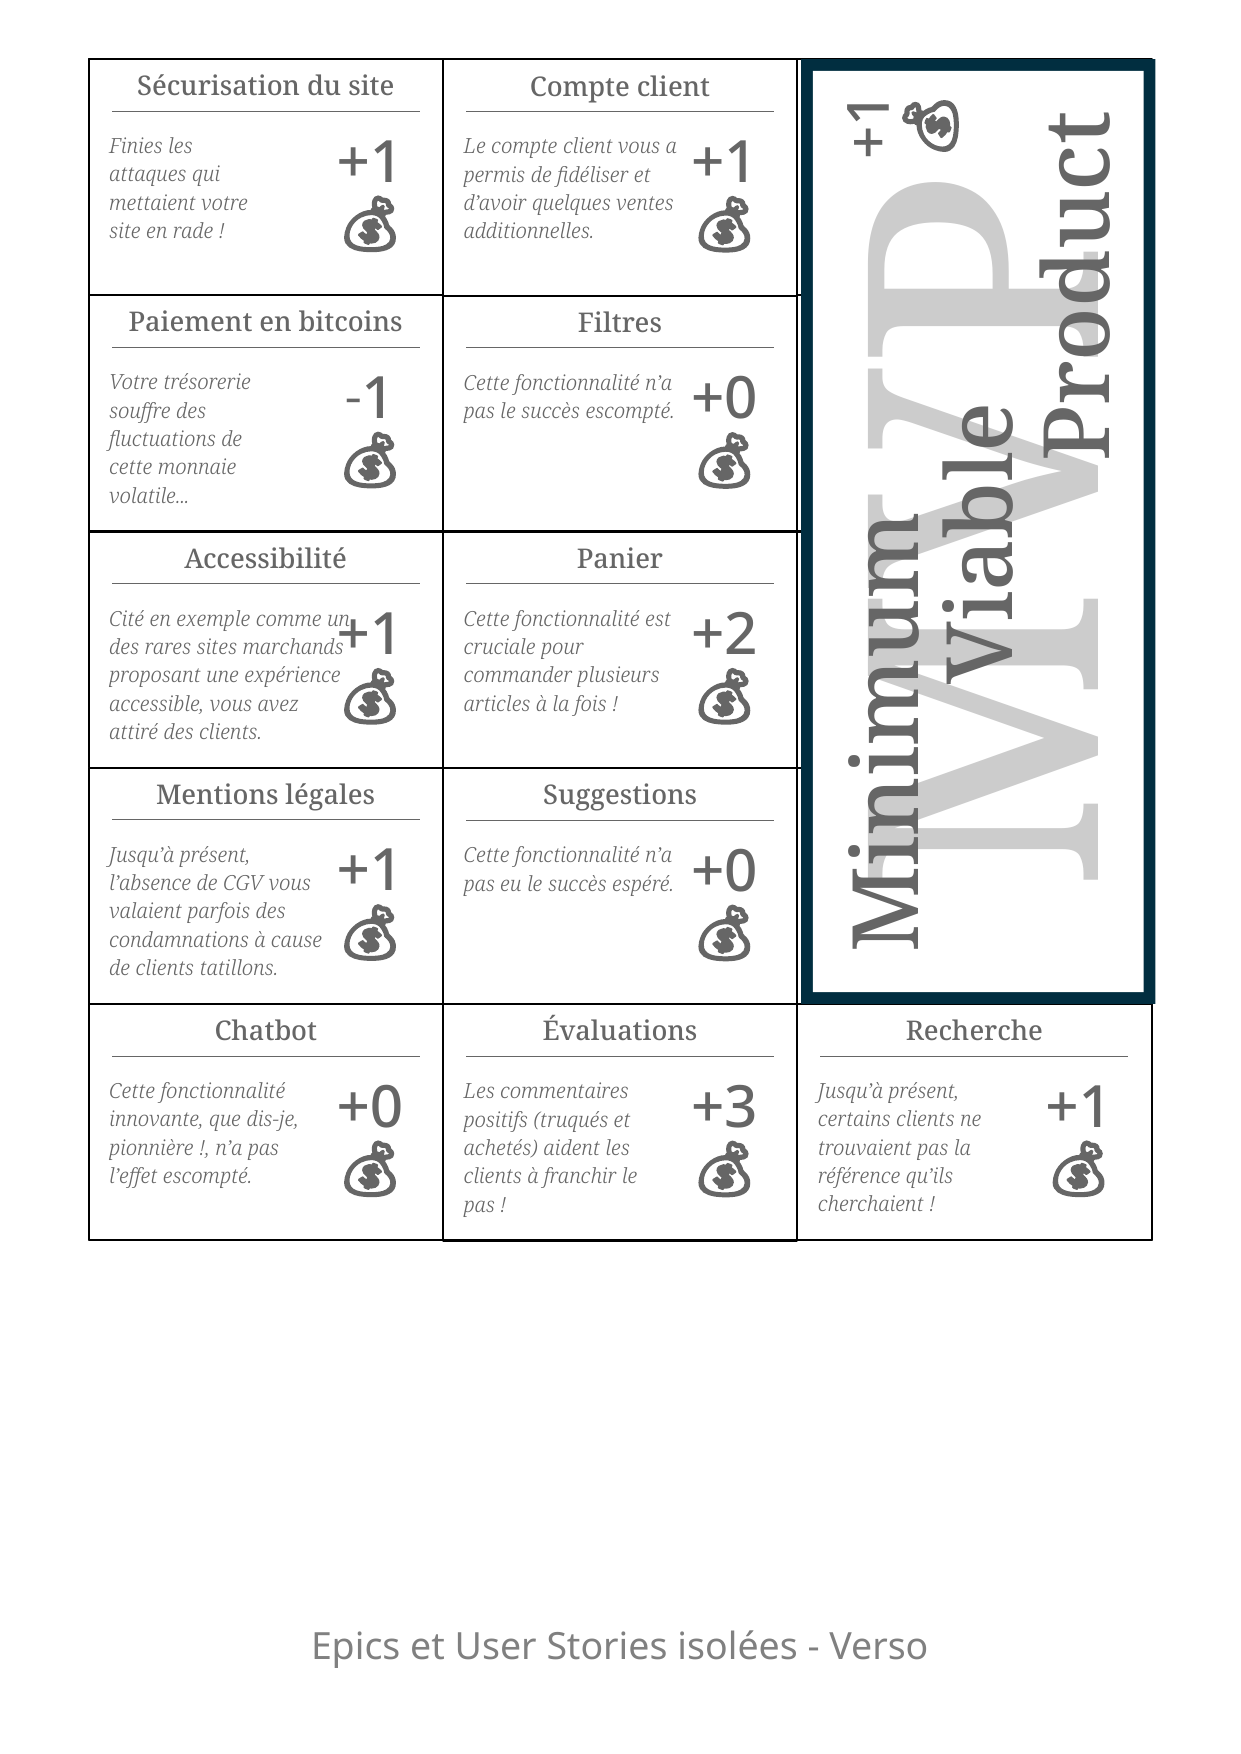

+1 💰
Product
MVP
Viable
Minimum
Sécurisation du site
Compte client
Le compte client vous a permis de fidéliser et d’avoir quelques ventes additionnelles.
+1 💰
Finies les attaques qui mettaient votre site en rade !
+1 💰
Paiement en bitcoins
Votre trésorerie souffre des fluctuations de cette monnaie volatile...
˗1 💰
Filtres
Cette fonctionnalité n’a pas le succès escompté.
+0 💰
Accessibilité
Cité en exemple comme un des rares sites marchands proposant une expérience accessible, vous avez attiré des clients.
+1 💰
Panier
Cette fonctionnalité est cruciale pour commander plusieurs articles à la fois !
+2 💰
Mentions légales
Jusqu’à présent, l’absence de CGV vous valaient parfois des condamnations à cause de clients tatillons.
+1 💰
Suggestions
Cette fonctionnalité n’a pas eu le succès espéré.
+0 💰
Chatbot
Cette fonctionnalité innovante, que dis-je, pionnière !, n’a pas l’effet escompté.
+0 💰
Évaluations
Les commentaires positifs (truqués et achetés) aident les clients à franchir le pas !
+3 💰
Recherche
Jusqu’à présent, certains clients ne trouvaient pas la référence qu’ils cherchaient !
+1 💰
Epics et User Stories isolées - Verso